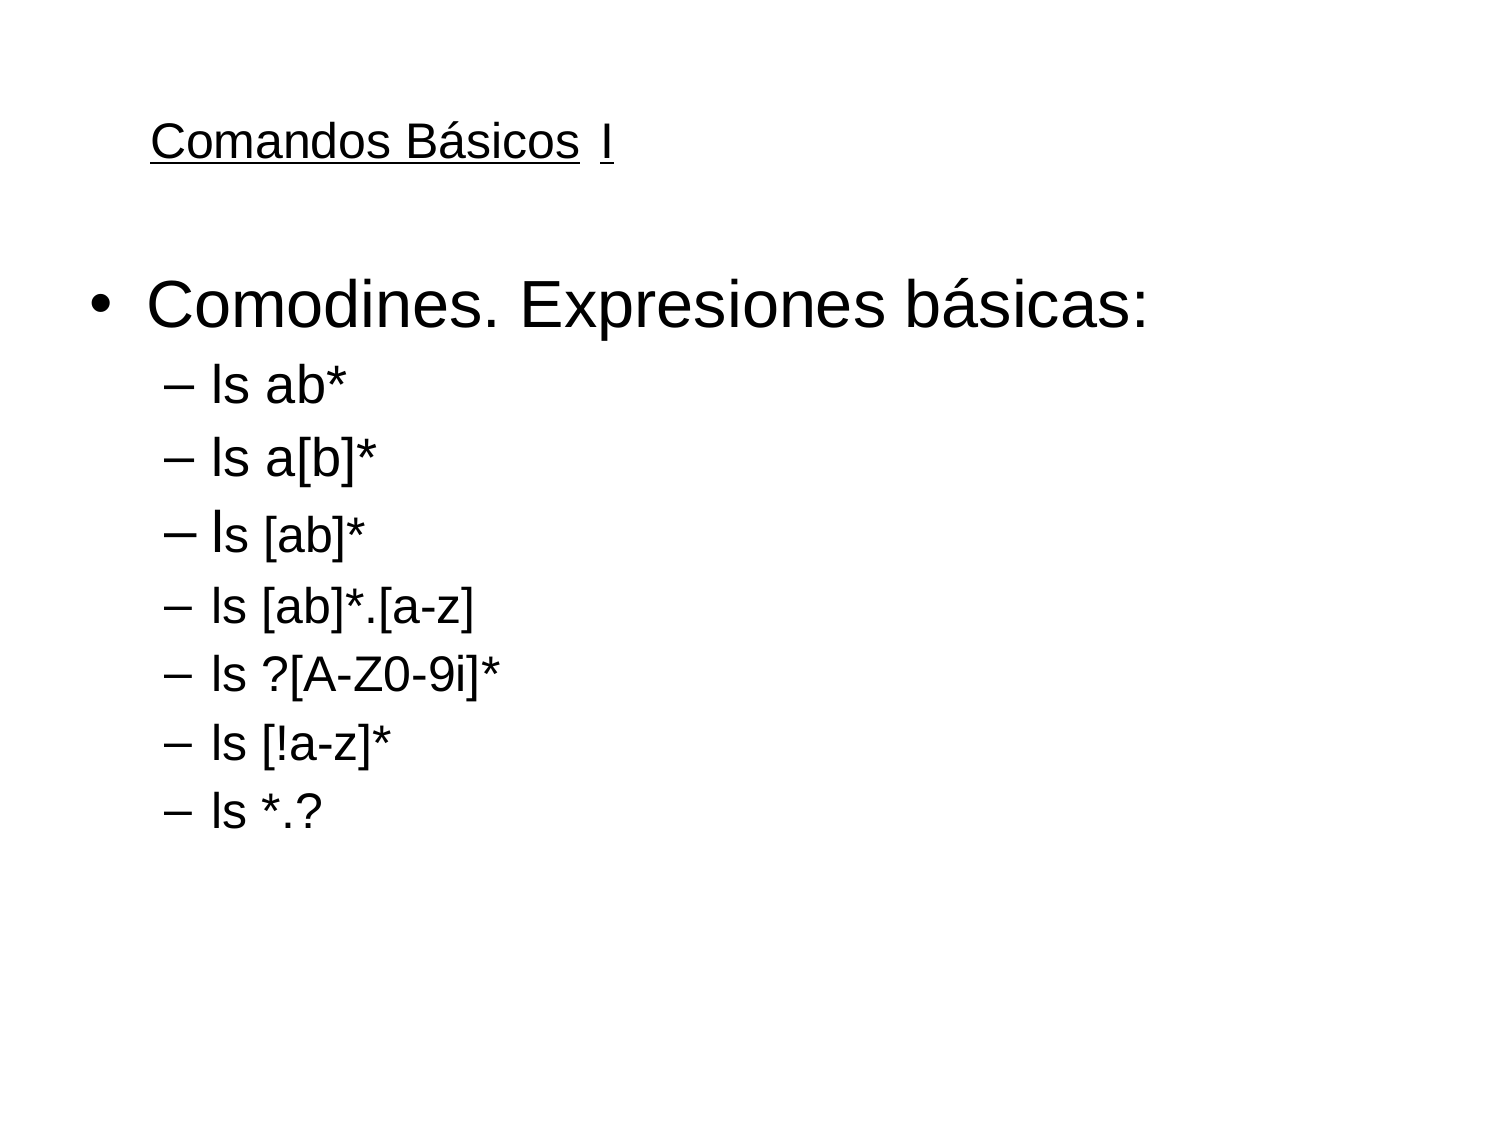

# Comandos Básicos	I
Comodines. Expresiones básicas:
ls ab*
ls a[b]*
ls [ab]*
ls [ab]*.[a-z]
ls ?[A-Z0-9i]*
ls [!a-z]*
ls *.?